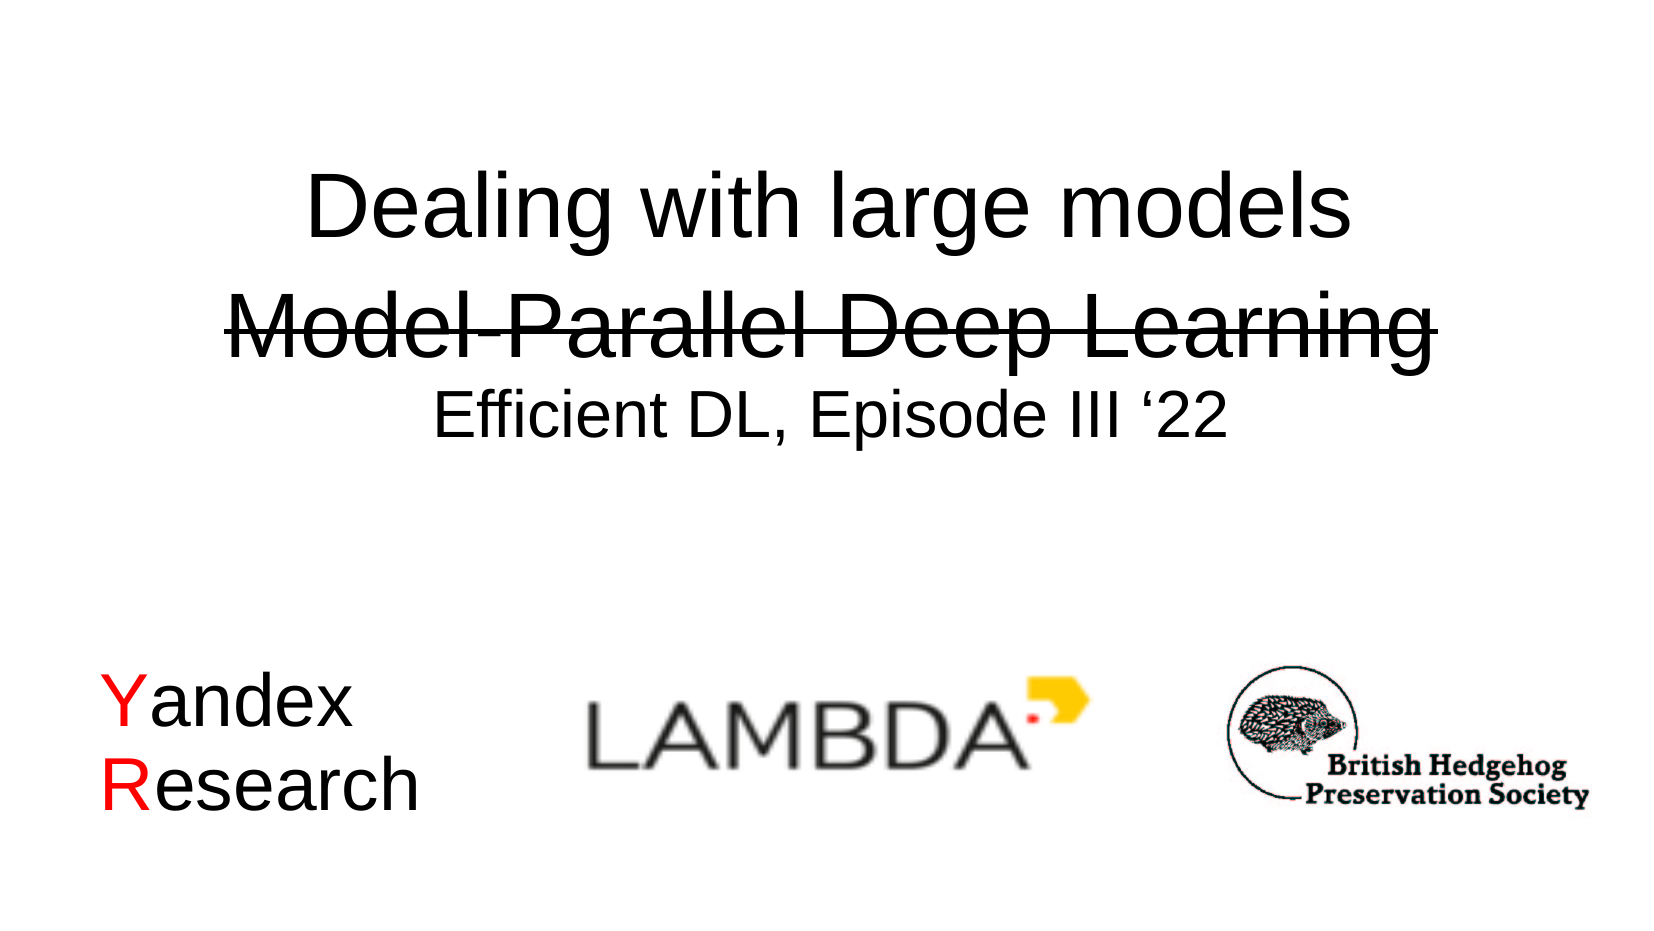

Dealing with large models
Model-Parallel Deep Learning
Efficient DL, Episode III ‘22
Yandex
Research